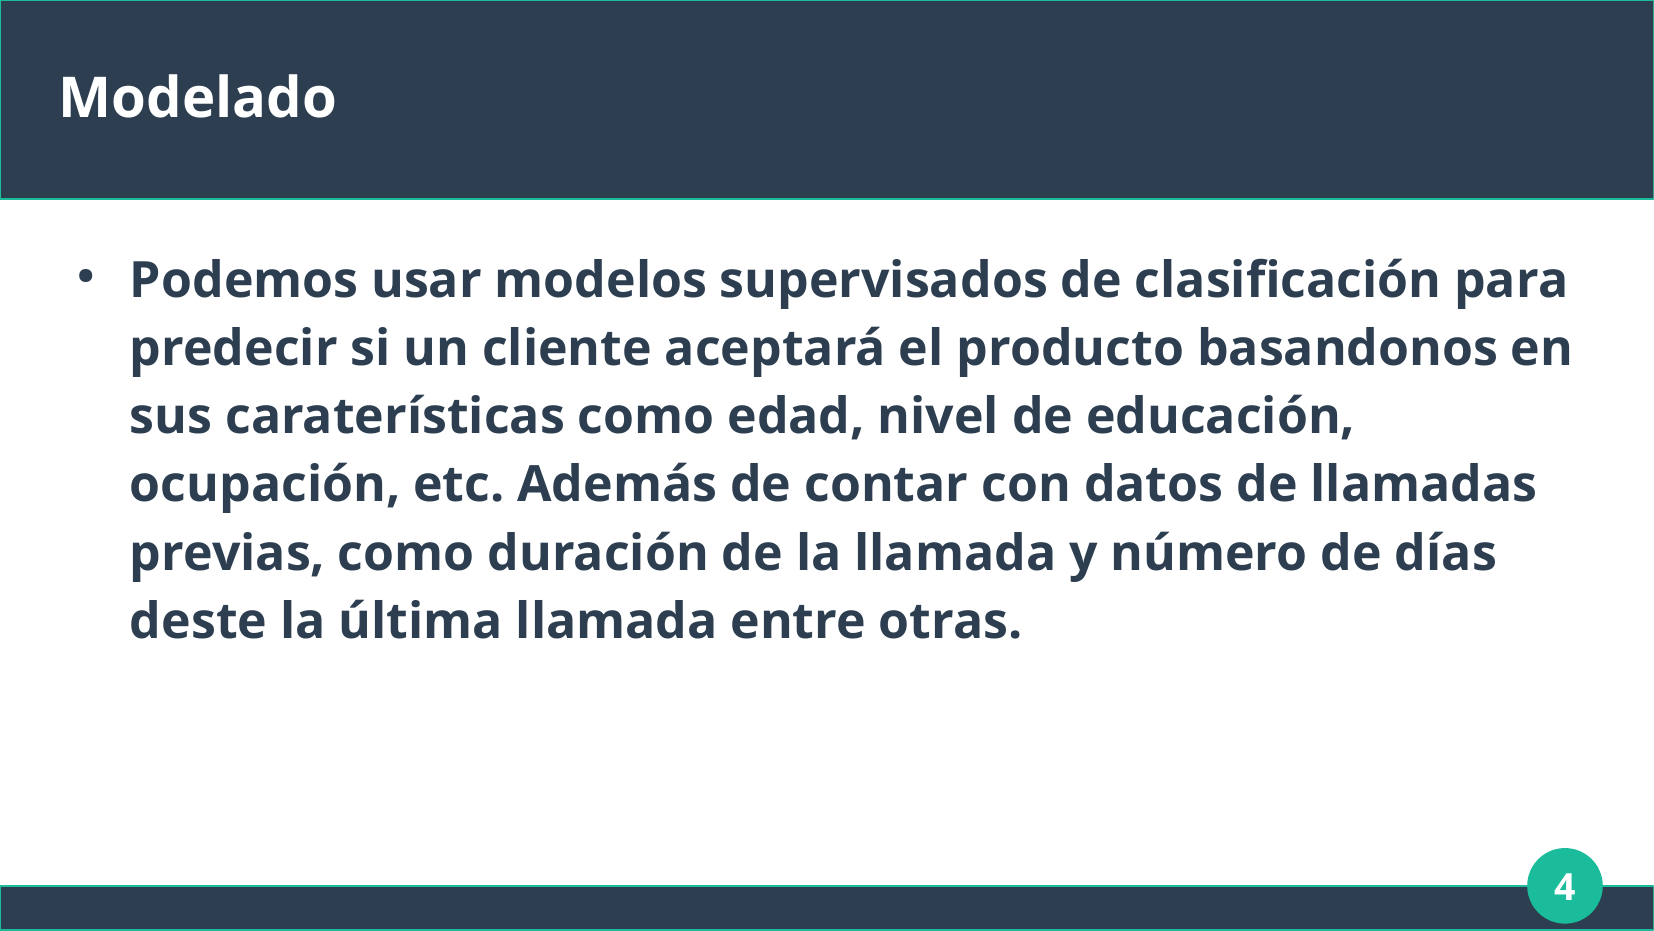

# Modelado
Podemos usar modelos supervisados de clasificación para predecir si un cliente aceptará el producto basandonos en sus caraterísticas como edad, nivel de educación, ocupación, etc. Además de contar con datos de llamadas previas, como duración de la llamada y número de días deste la última llamada entre otras.
4